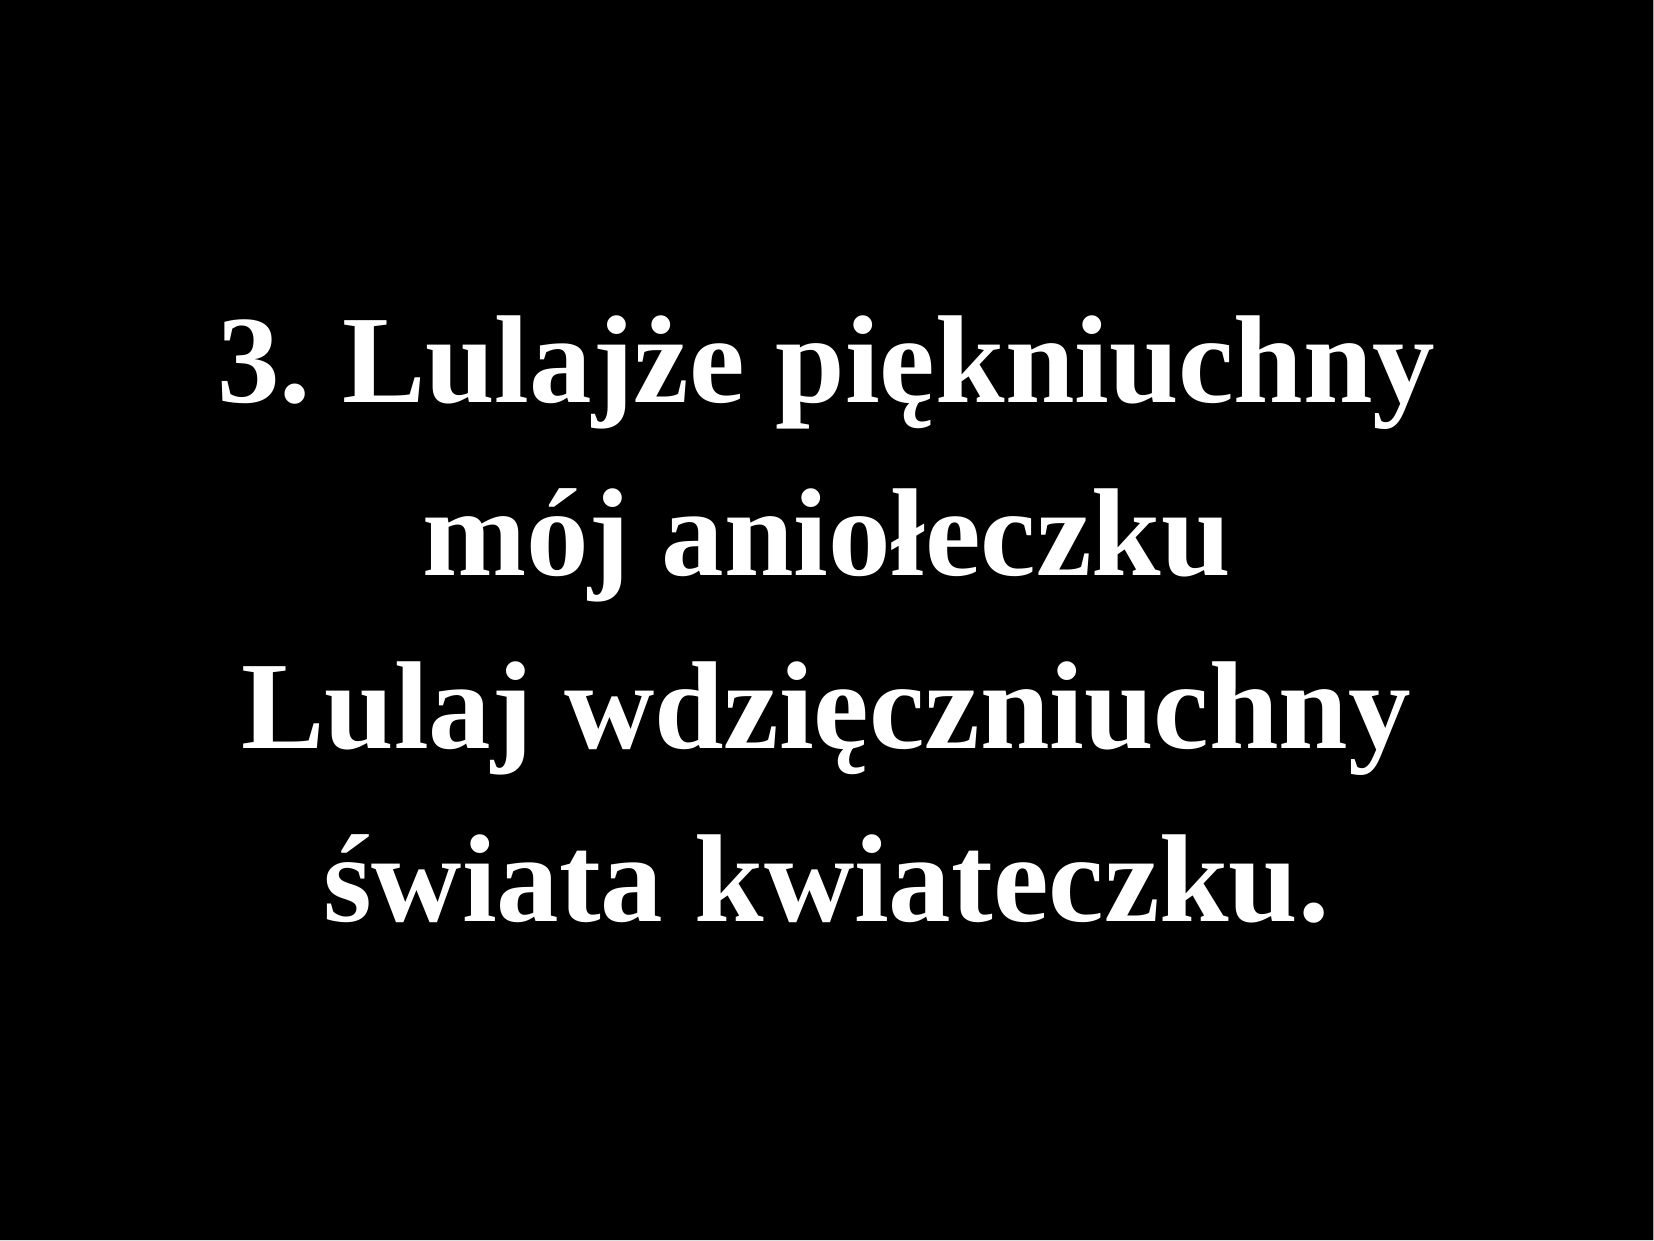

# 3. Lulajże piękniuchny ppp mój aniołeczku ppp Lulaj wdzięczniuchny ppp świata kwiateczku.